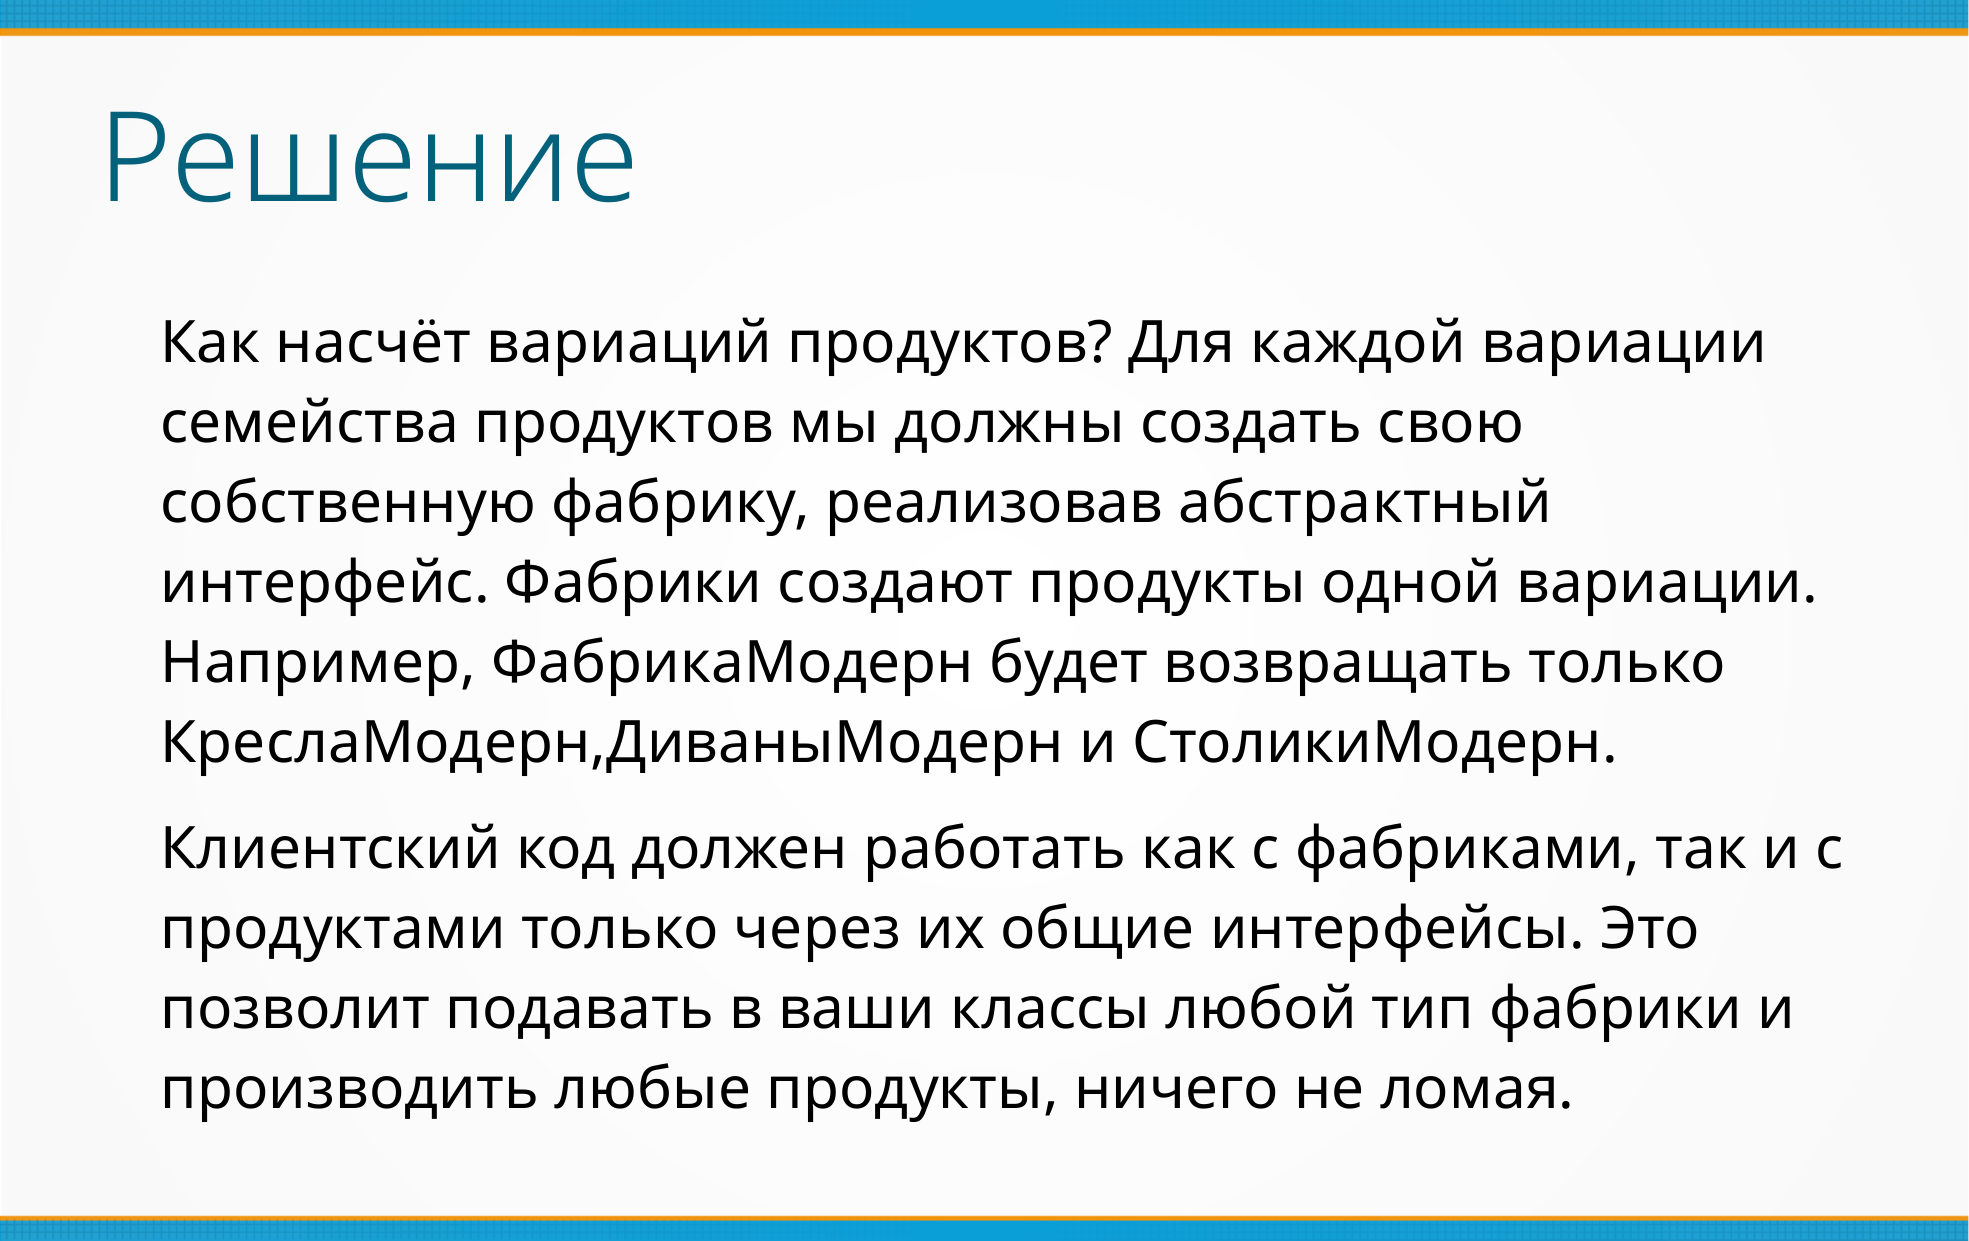

# Решение
Как насчёт вариаций продуктов? Для каждой вариации семейства продуктов мы должны создать свою собственную фабрику, реализовав абстрактный интерфейс. Фабрики создают продукты одной вариации. Например, ФабрикаМодерн будет возвращать только КреслаМодерн,ДиваныМодерн и СтоликиМодерн.
Клиентский код должен работать как с фабриками, так и с продуктами только через их общие интерфейсы. Это позволит подавать в ваши классы любой тип фабрики и производить любые продукты, ничего не ломая.